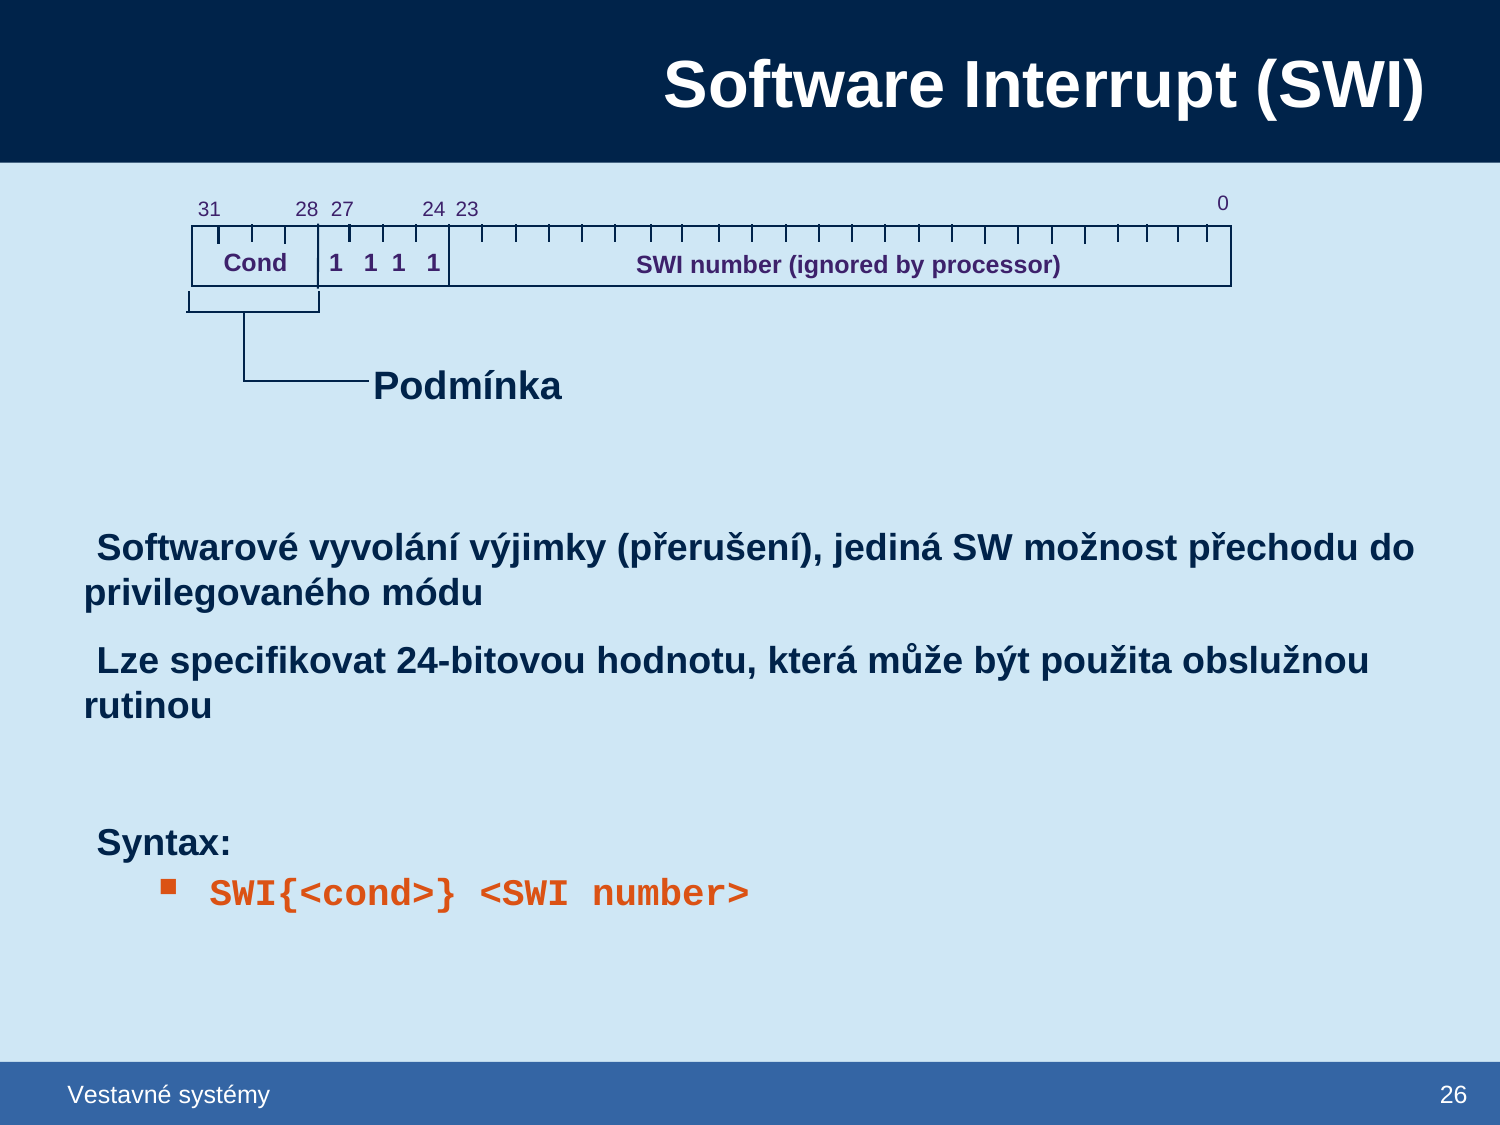

# Software Interrupt (SWI)
0
31
28
27
24
23
 Cond 1 1 1 1
SWI number (ignored by processor)
Podmínka
Softwarové vyvolání výjimky (přerušení), jediná SW možnost přechodu do privilegovaného módu
Lze specifikovat 24-bitovou hodnotu, která může být použita obslužnou rutinou
Syntax:
 SWI{<cond>} <SWI number>